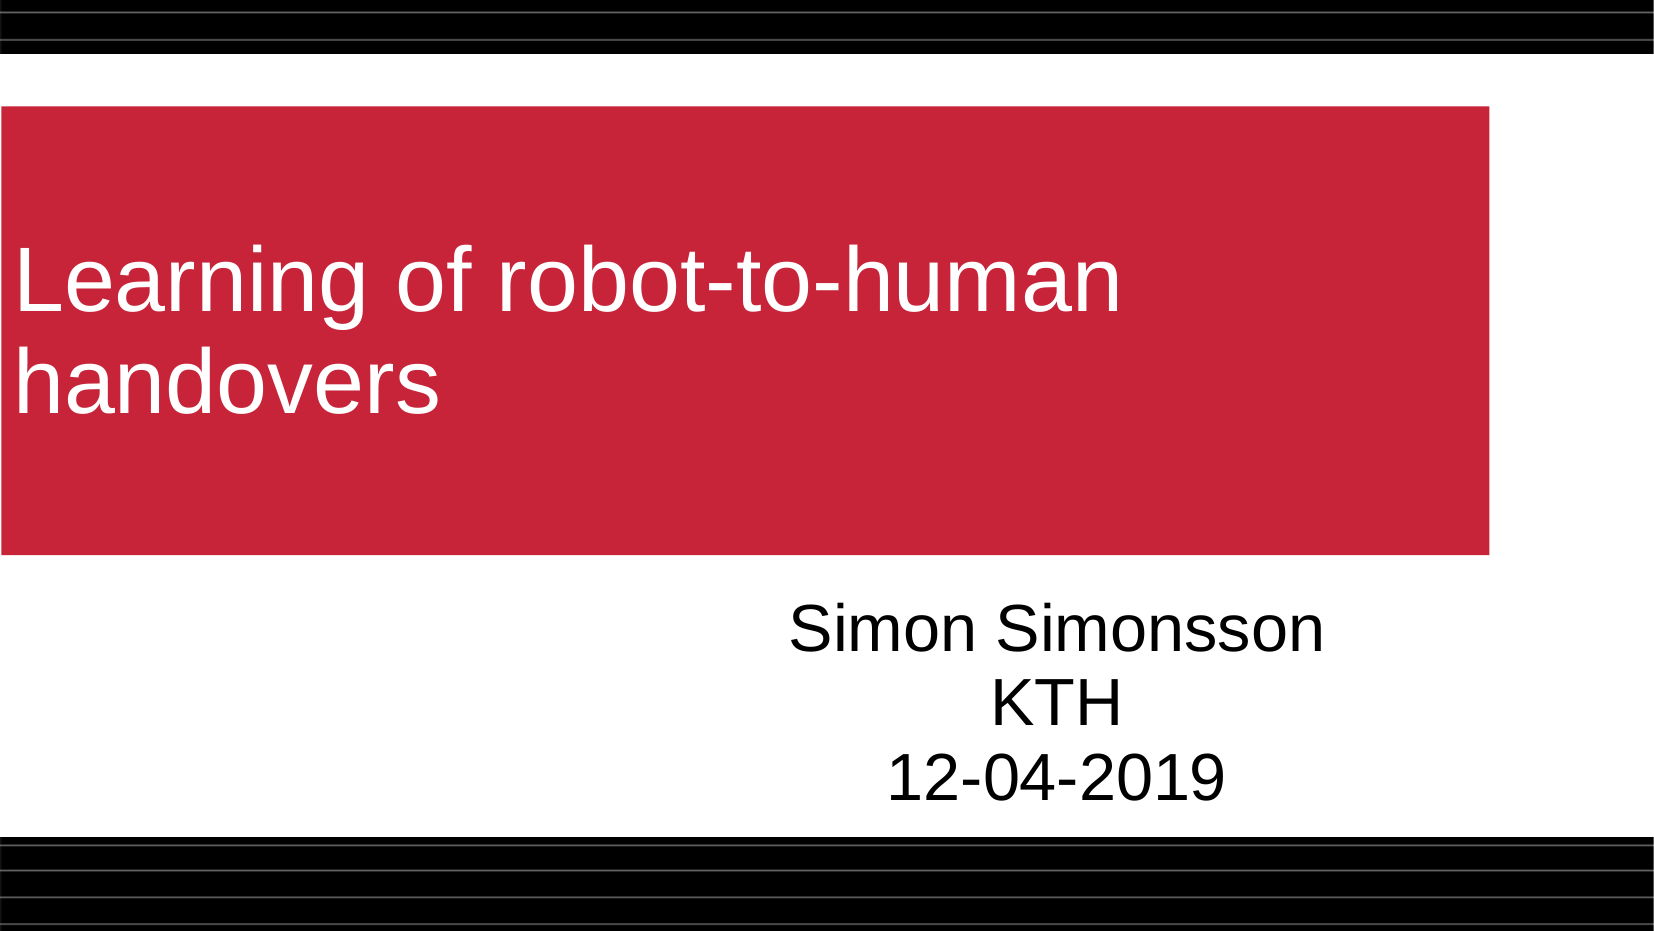

# Learning of robot-to-human handovers
Simon Simonsson
KTH
12-04-2019